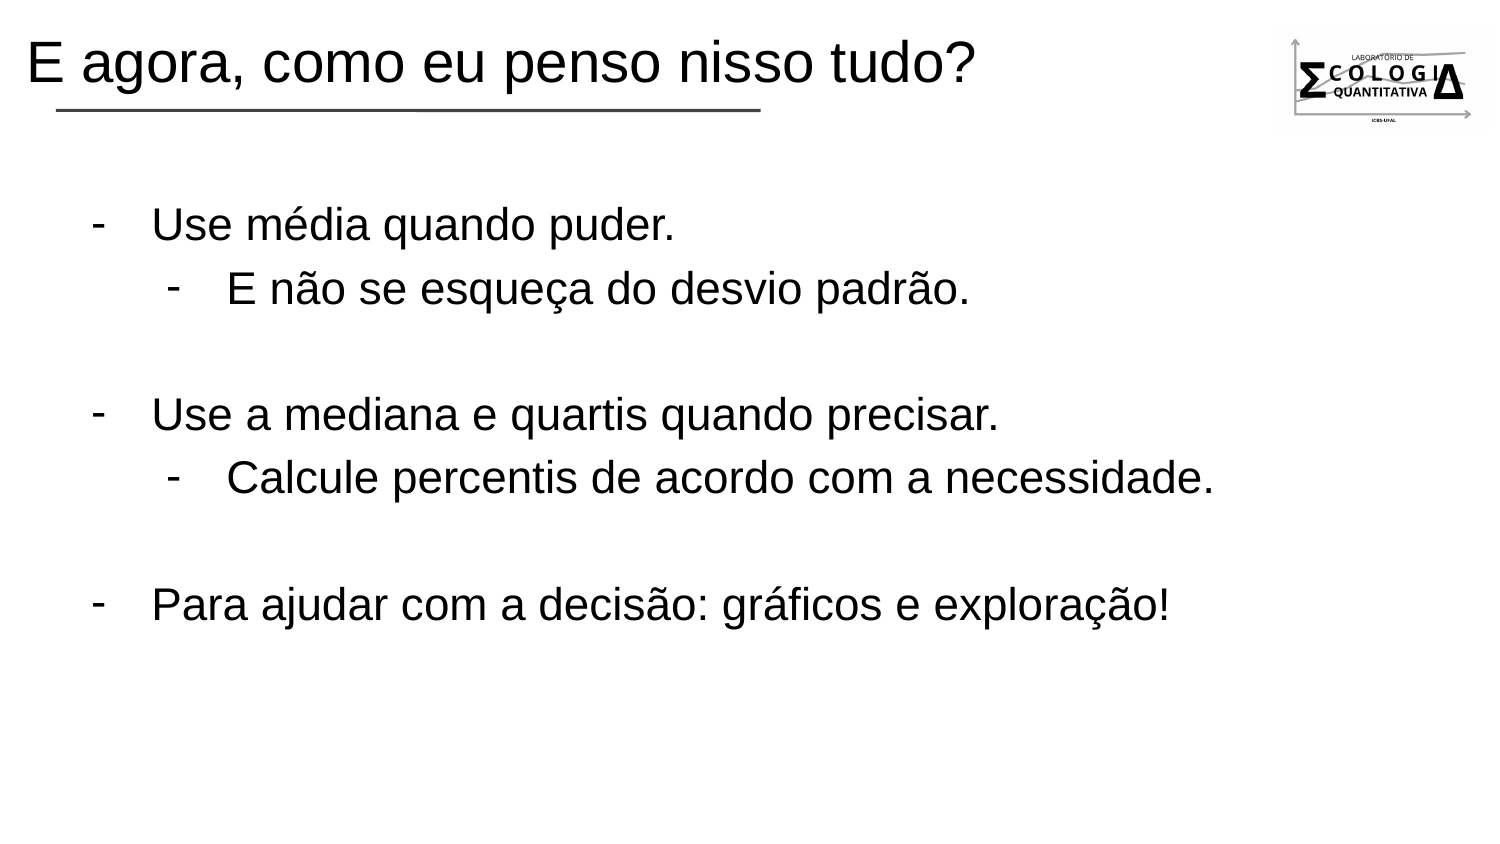

E agora, como eu penso nisso tudo?
Use média quando puder.
E não se esqueça do desvio padrão.
Use a mediana e quartis quando precisar.
Calcule percentis de acordo com a necessidade.
Para ajudar com a decisão: gráficos e exploração!